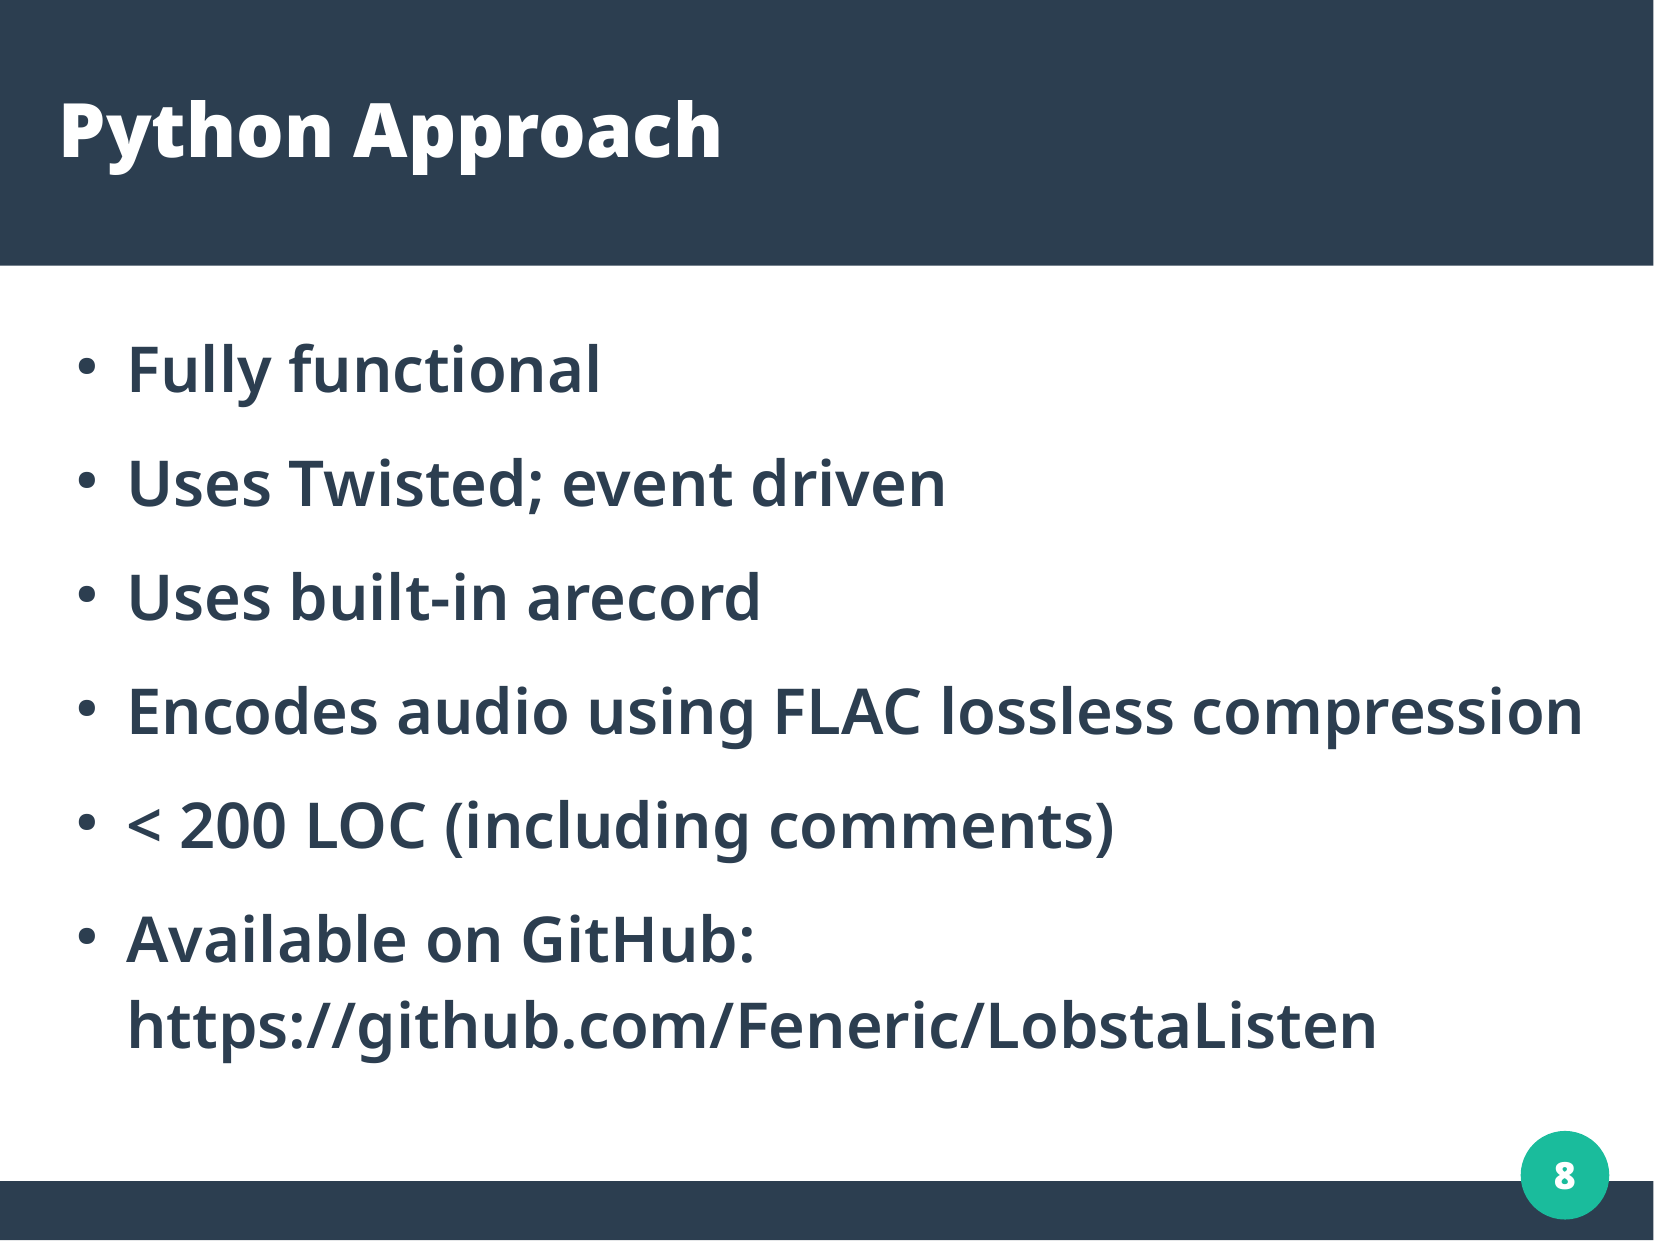

# Python Approach
Fully functional
Uses Twisted; event driven
Uses built-in arecord
Encodes audio using FLAC lossless compression
< 200 LOC (including comments)
Available on GitHub: https://github.com/Feneric/LobstaListen
8